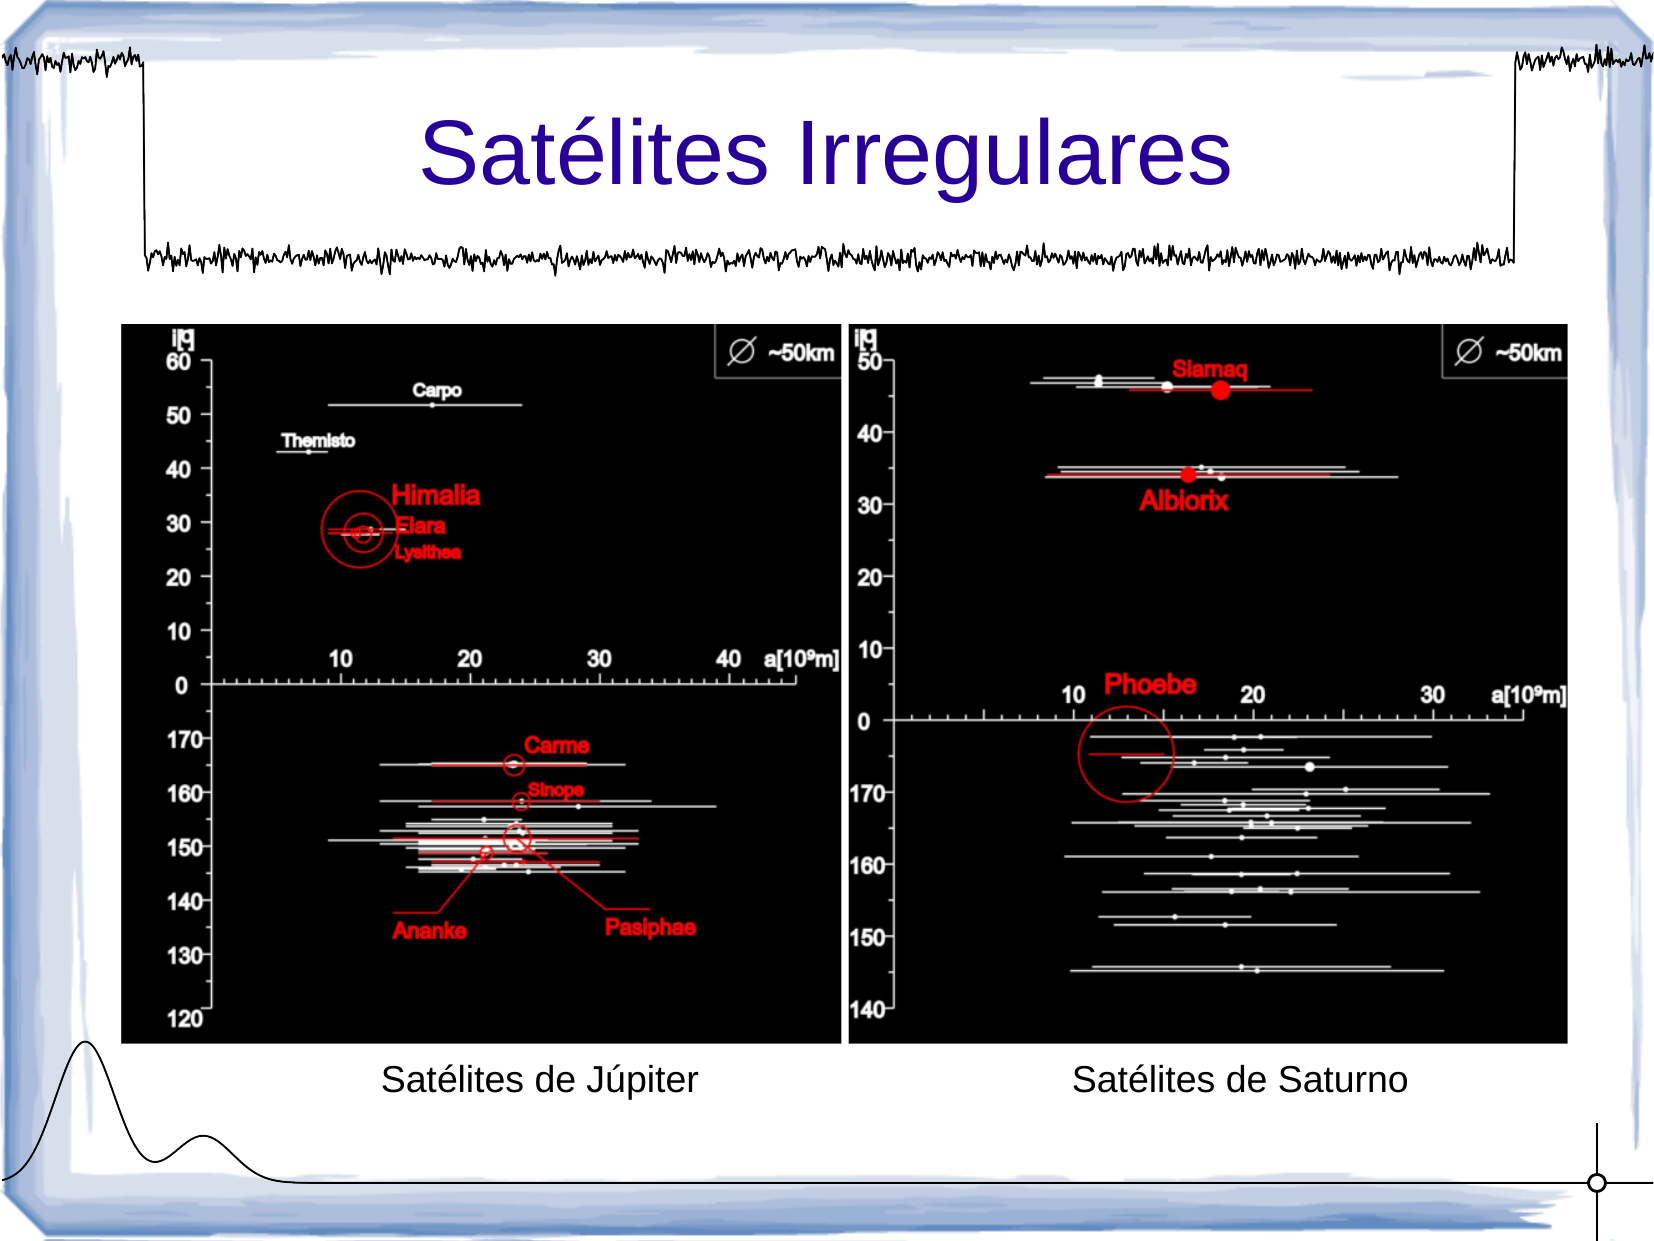

# Satélites Irregulares
Satélites de Júpiter
Satélites de Saturno